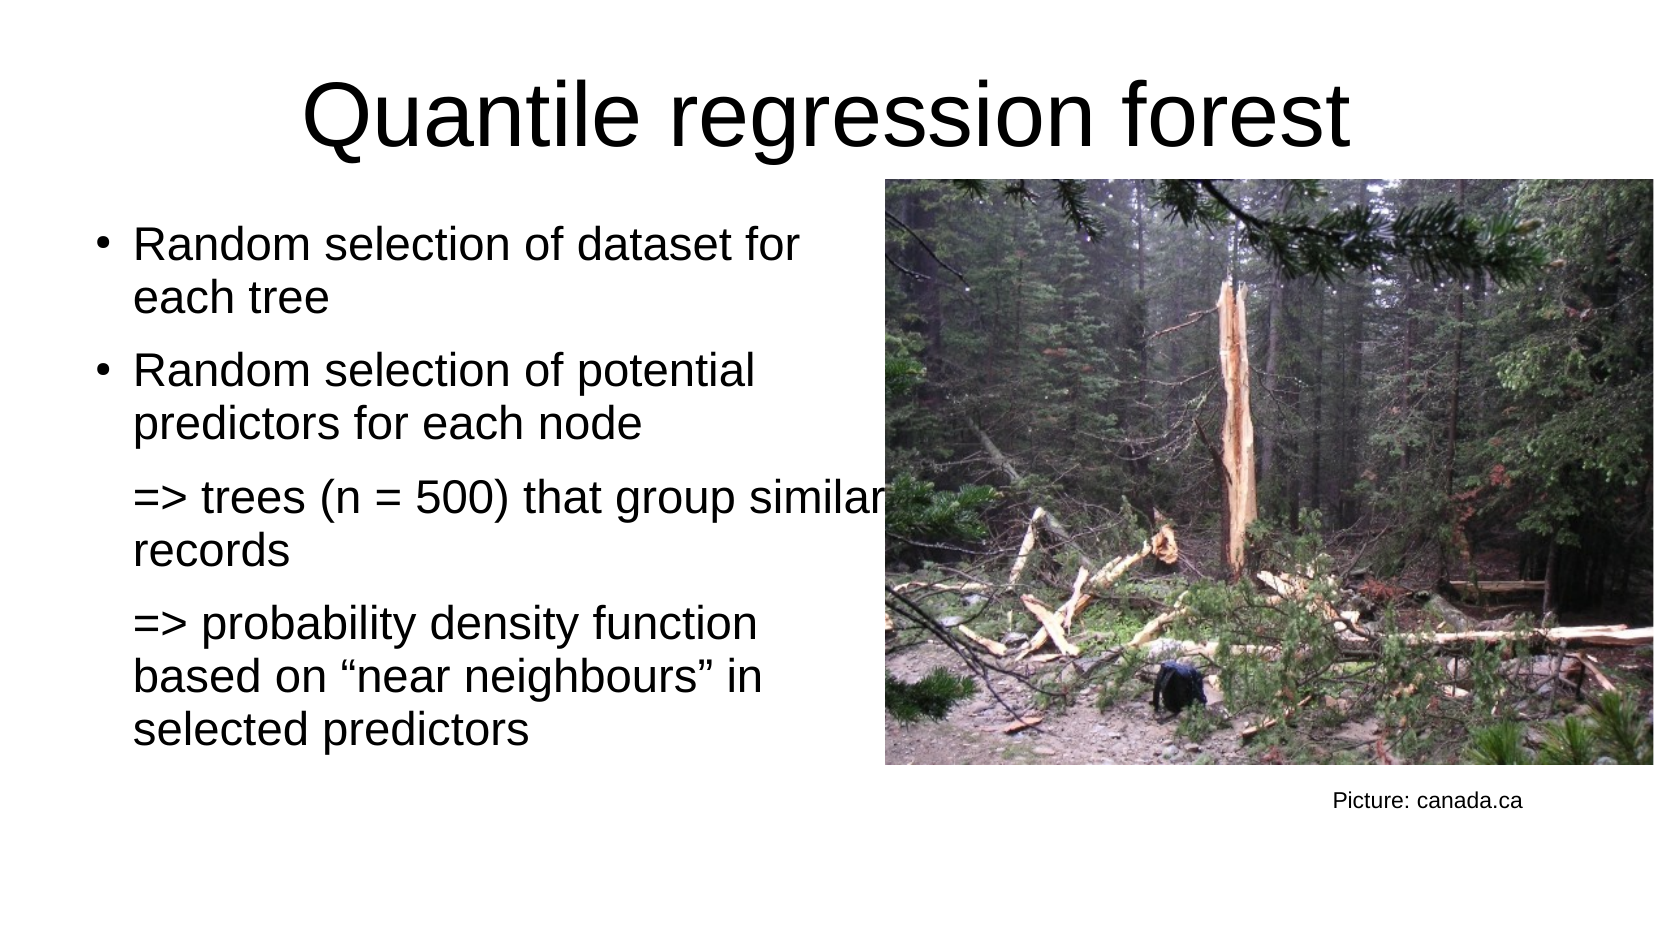

# Quantile regression forest
Random selection of dataset for each tree
Random selection of potential predictors for each node
=> trees (n = 500) that group similar records
=> probability density function based on “near neighbours” in selected predictors
Picture: canada.ca